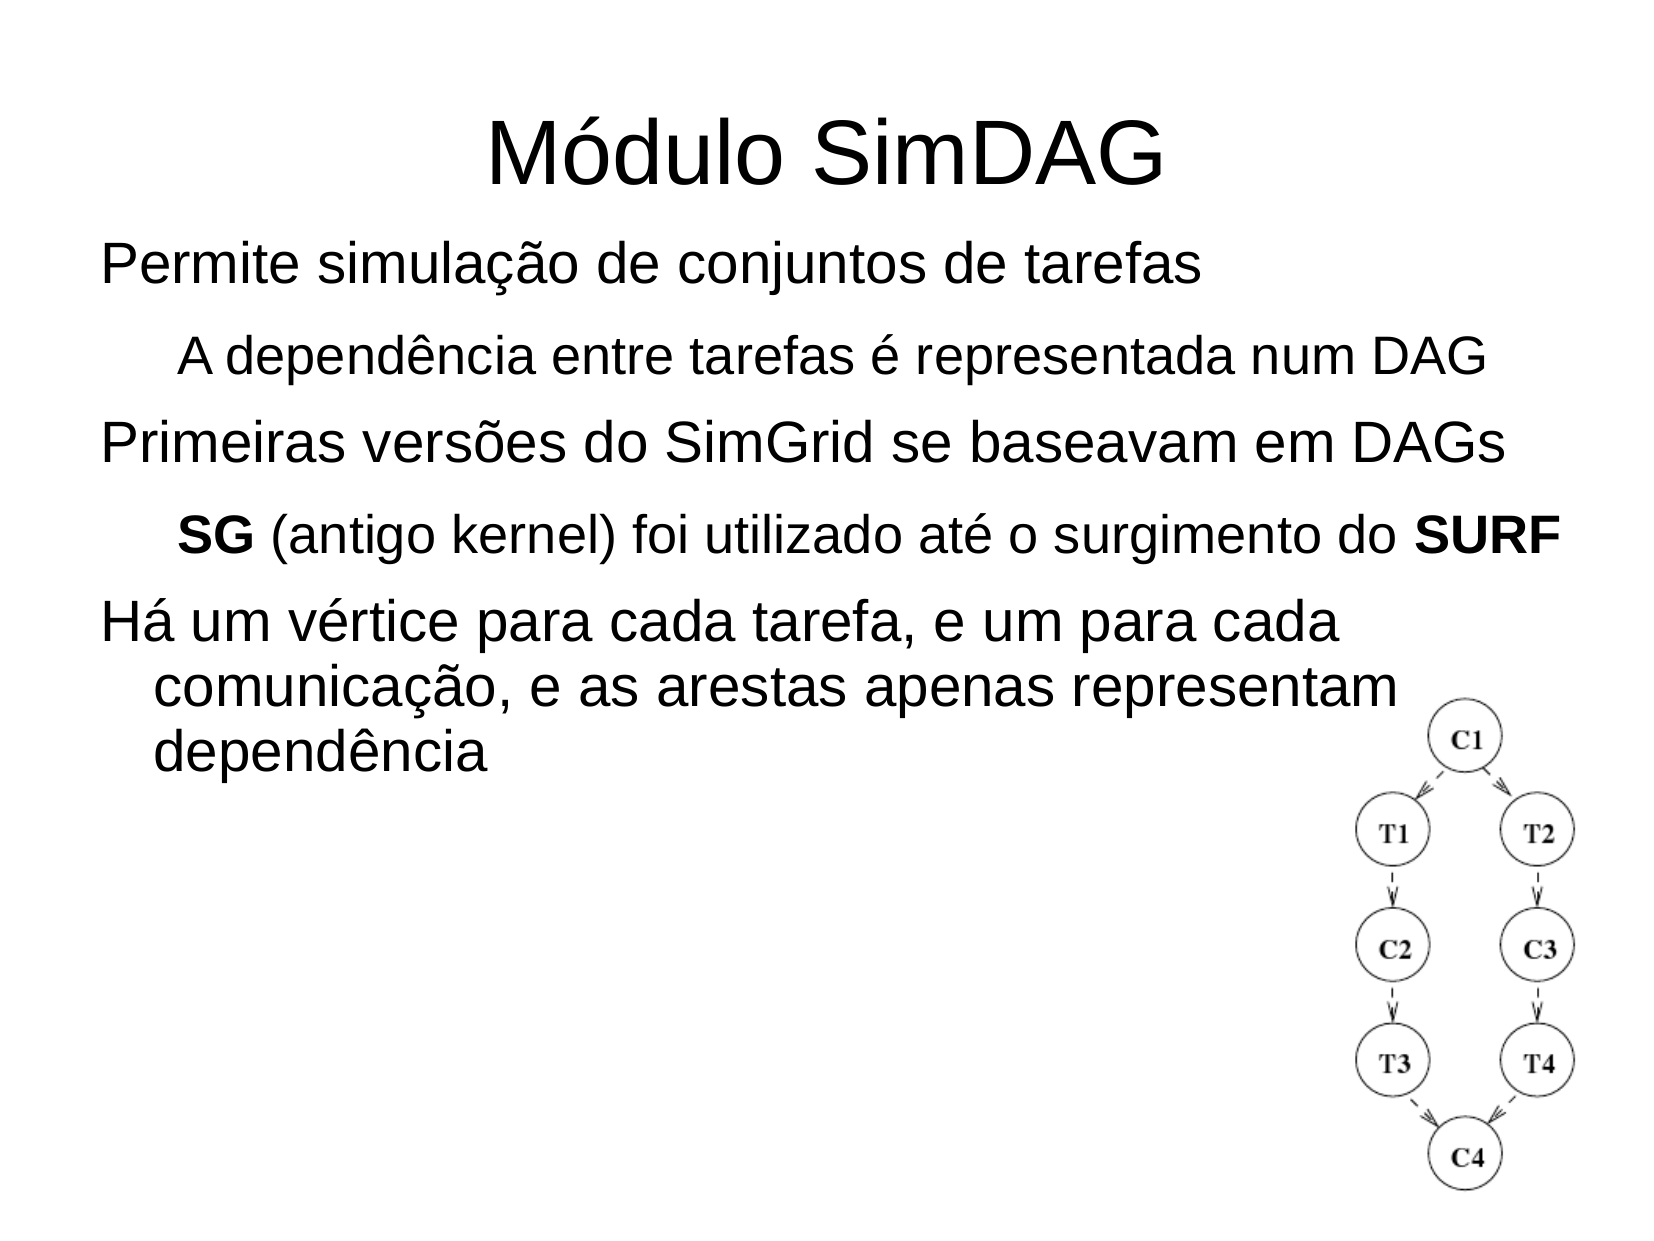

# Módulo SimDAG
Permite simulação de conjuntos de tarefas
A dependência entre tarefas é representada num DAG
Primeiras versões do SimGrid se baseavam em DAGs
SG (antigo kernel) foi utilizado até o surgimento do SURF
Há um vértice para cada tarefa, e um para cada comunicação, e as arestas apenas representam dependência